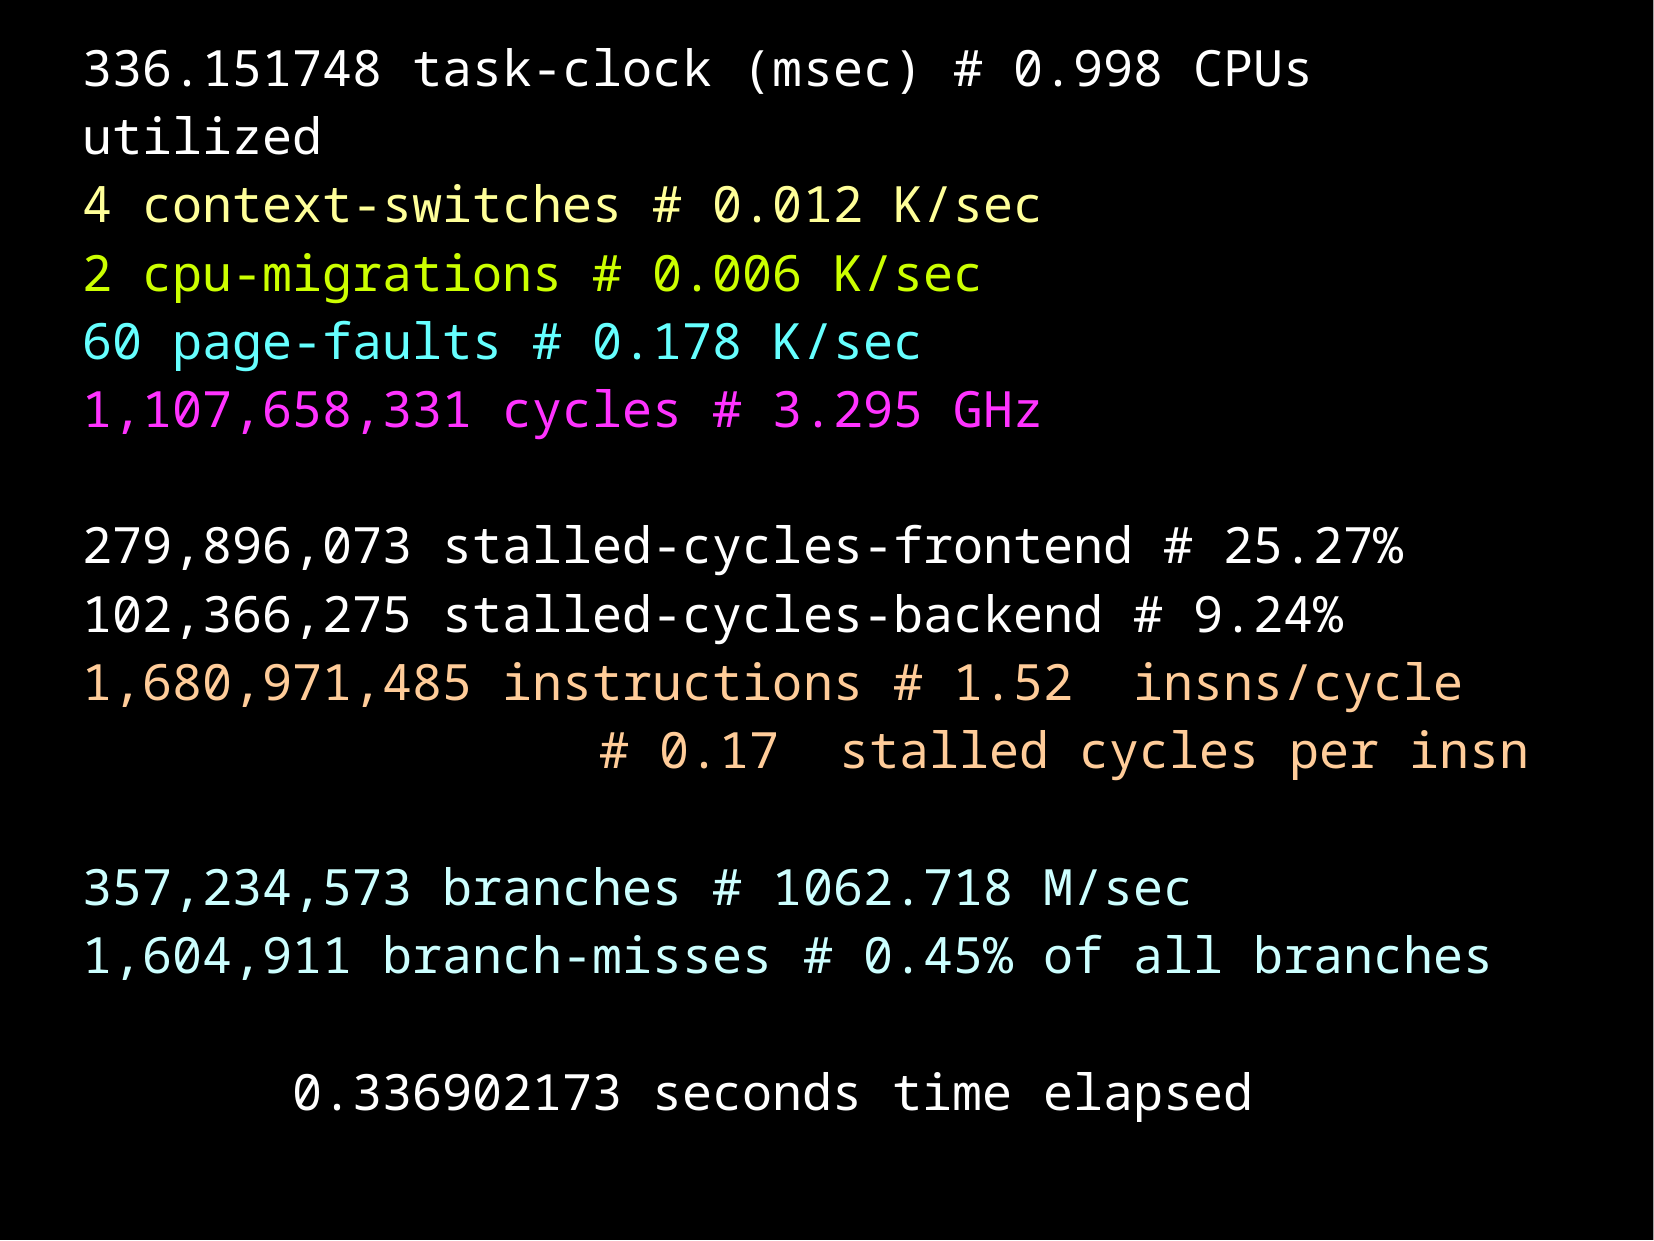

# 336.151748 task-clock (msec) # 0.998 CPUs utilized
4 context-switches # 0.012 K/sec
2 cpu-migrations # 0.006 K/sec
60 page-faults # 0.178 K/sec
1,107,658,331 cycles # 3.295 GHz
279,896,073 stalled-cycles-frontend # 25.27%
102,366,275 stalled-cycles-backend # 9.24%
1,680,971,485 instructions # 1.52 insns/cycle
							# 0.17 stalled cycles per insn
357,234,573 branches # 1062.718 M/sec 1,604,911 branch-misses # 0.45% of all branches
 0.336902173 seconds time elapsed